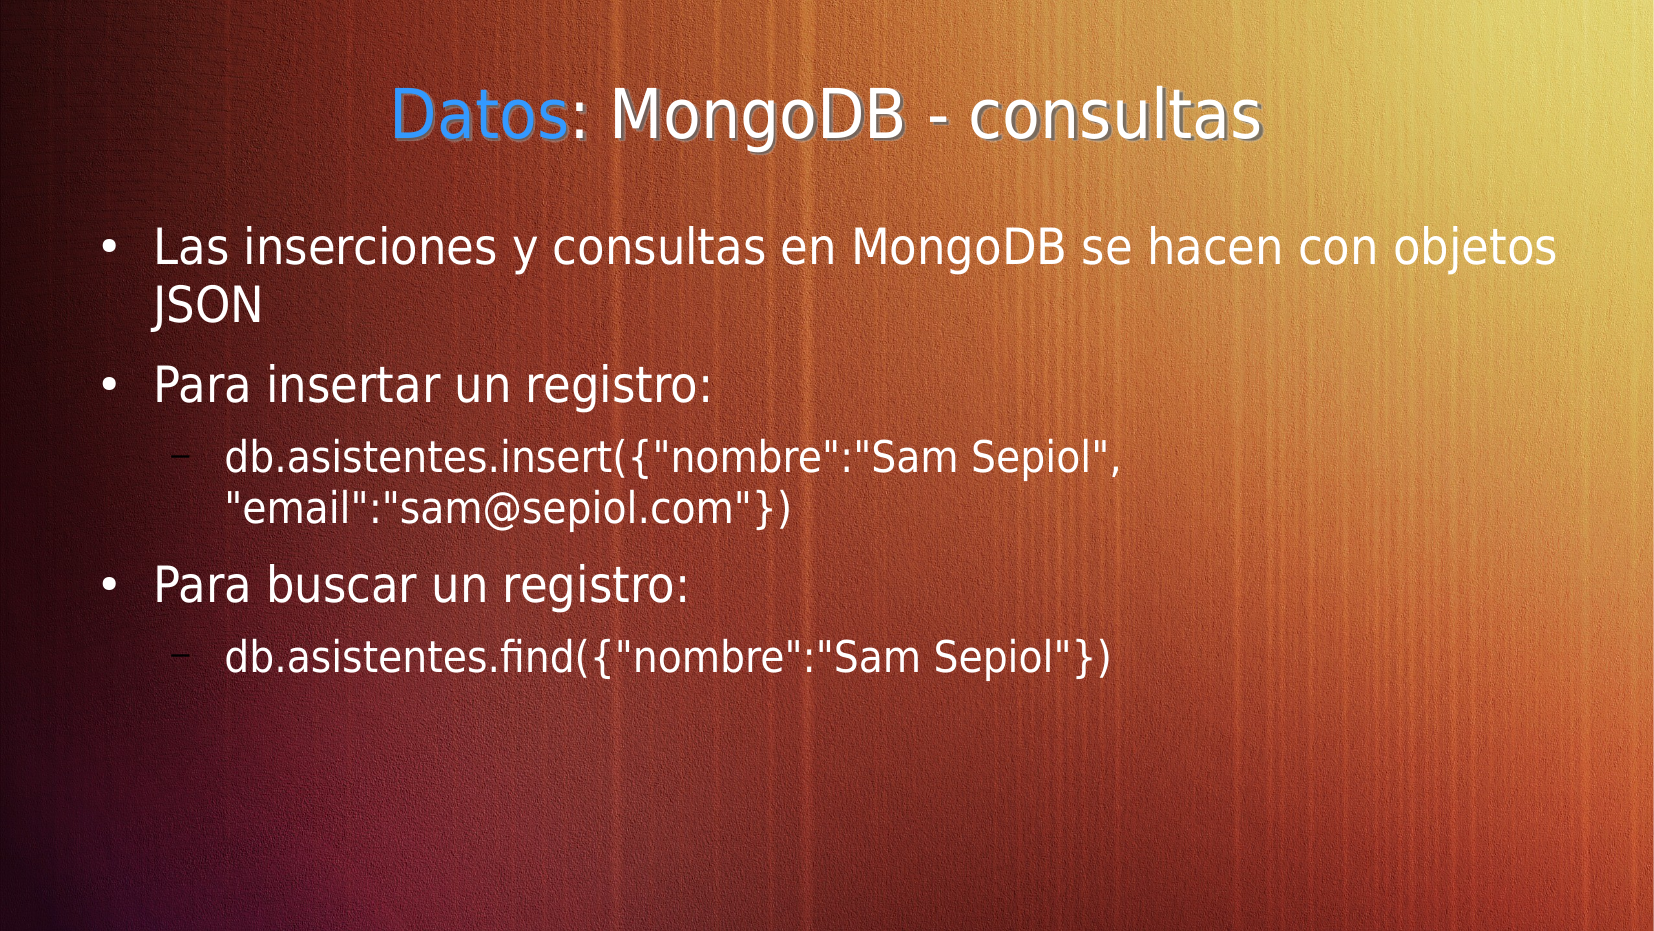

# Datos: MongoDB - consultas
Las inserciones y consultas en MongoDB se hacen con objetos JSON
Para insertar un registro:
db.asistentes.insert({"nombre":"Sam Sepiol", "email":"sam@sepiol.com"})
Para buscar un registro:
db.asistentes.find({"nombre":"Sam Sepiol"})